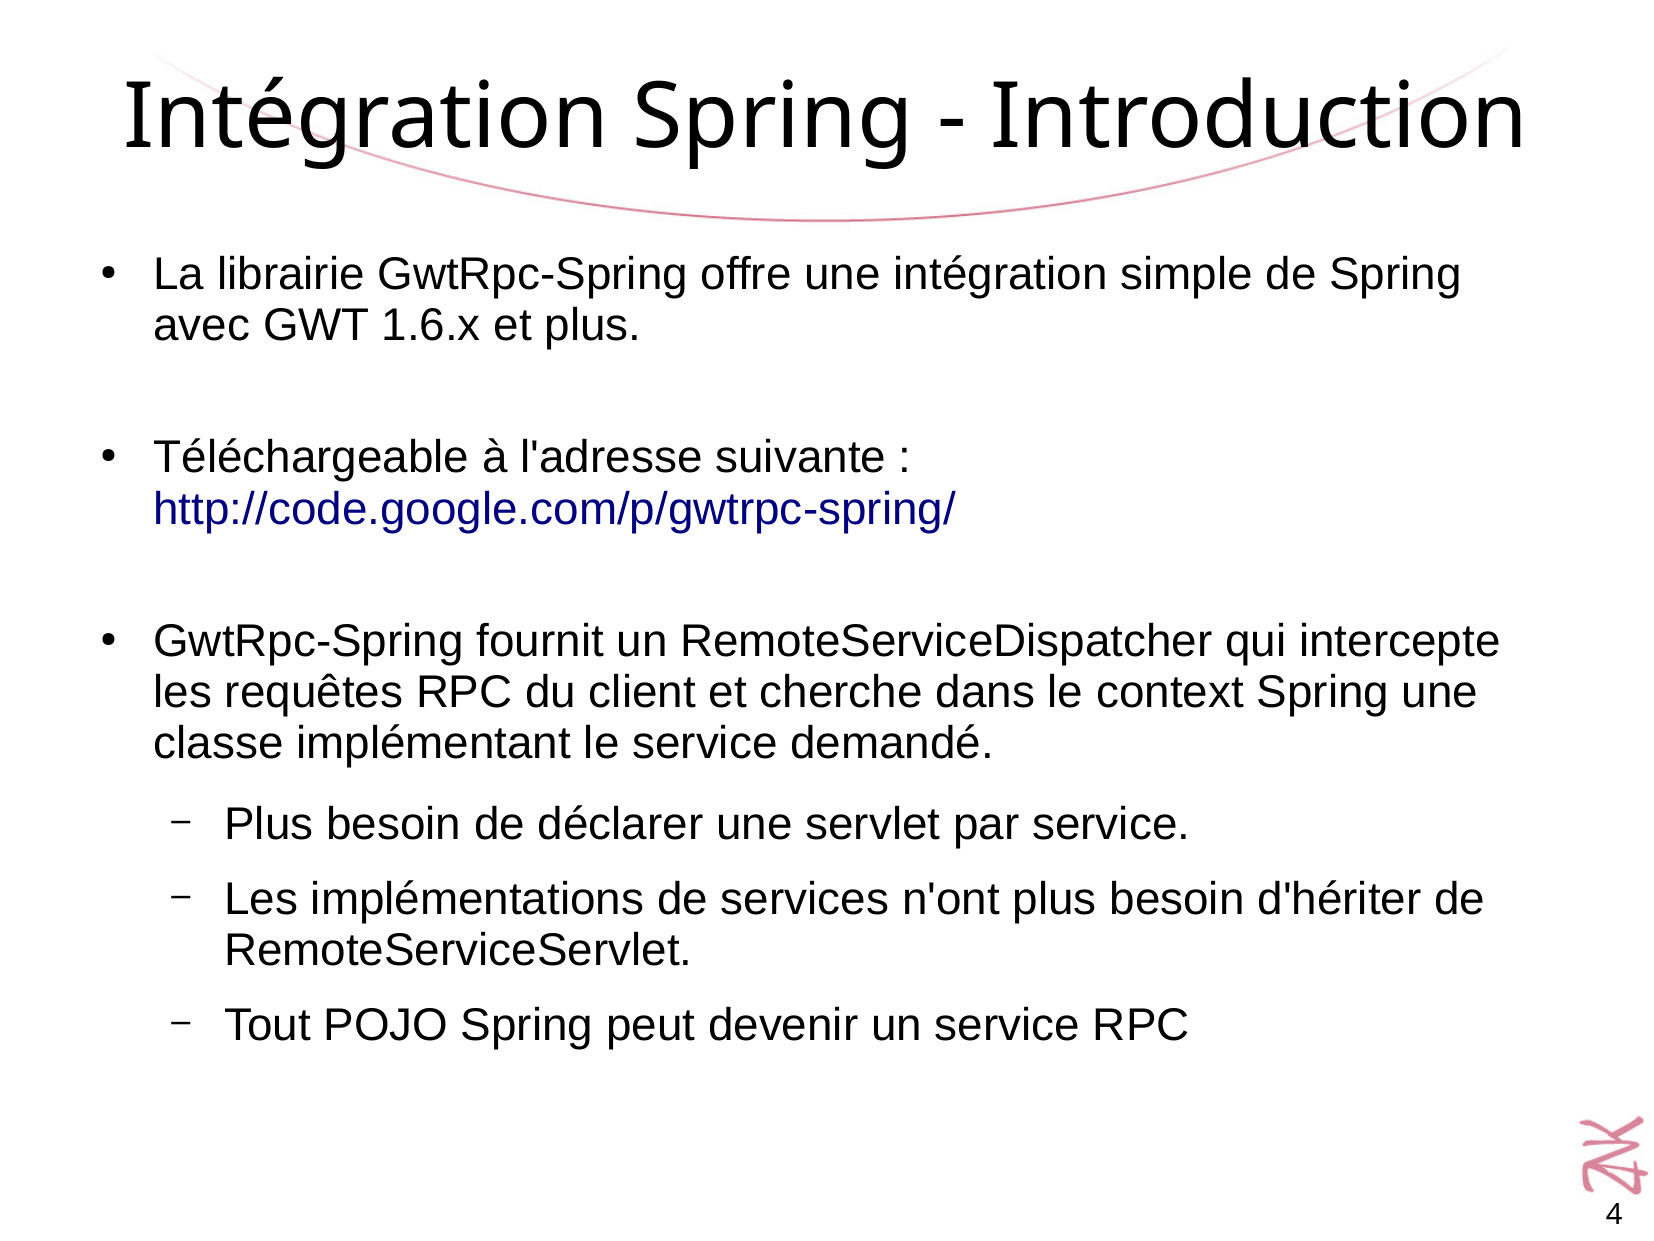

# Intégration Spring - Introduction
La librairie GwtRpc-Spring offre une intégration simple de Spring avec GWT 1.6.x et plus.
Téléchargeable à l'adresse suivante :
http://code.google.com/p/gwtrpc-spring/
GwtRpc-Spring fournit un RemoteServiceDispatcher qui intercepte les requêtes RPC du client et cherche dans le context Spring une classe implémentant le service demandé.
Plus besoin de déclarer une servlet par service.
Les implémentations de services n'ont plus besoin d'hériter de RemoteServiceServlet.
Tout POJO Spring peut devenir un service RPC
4